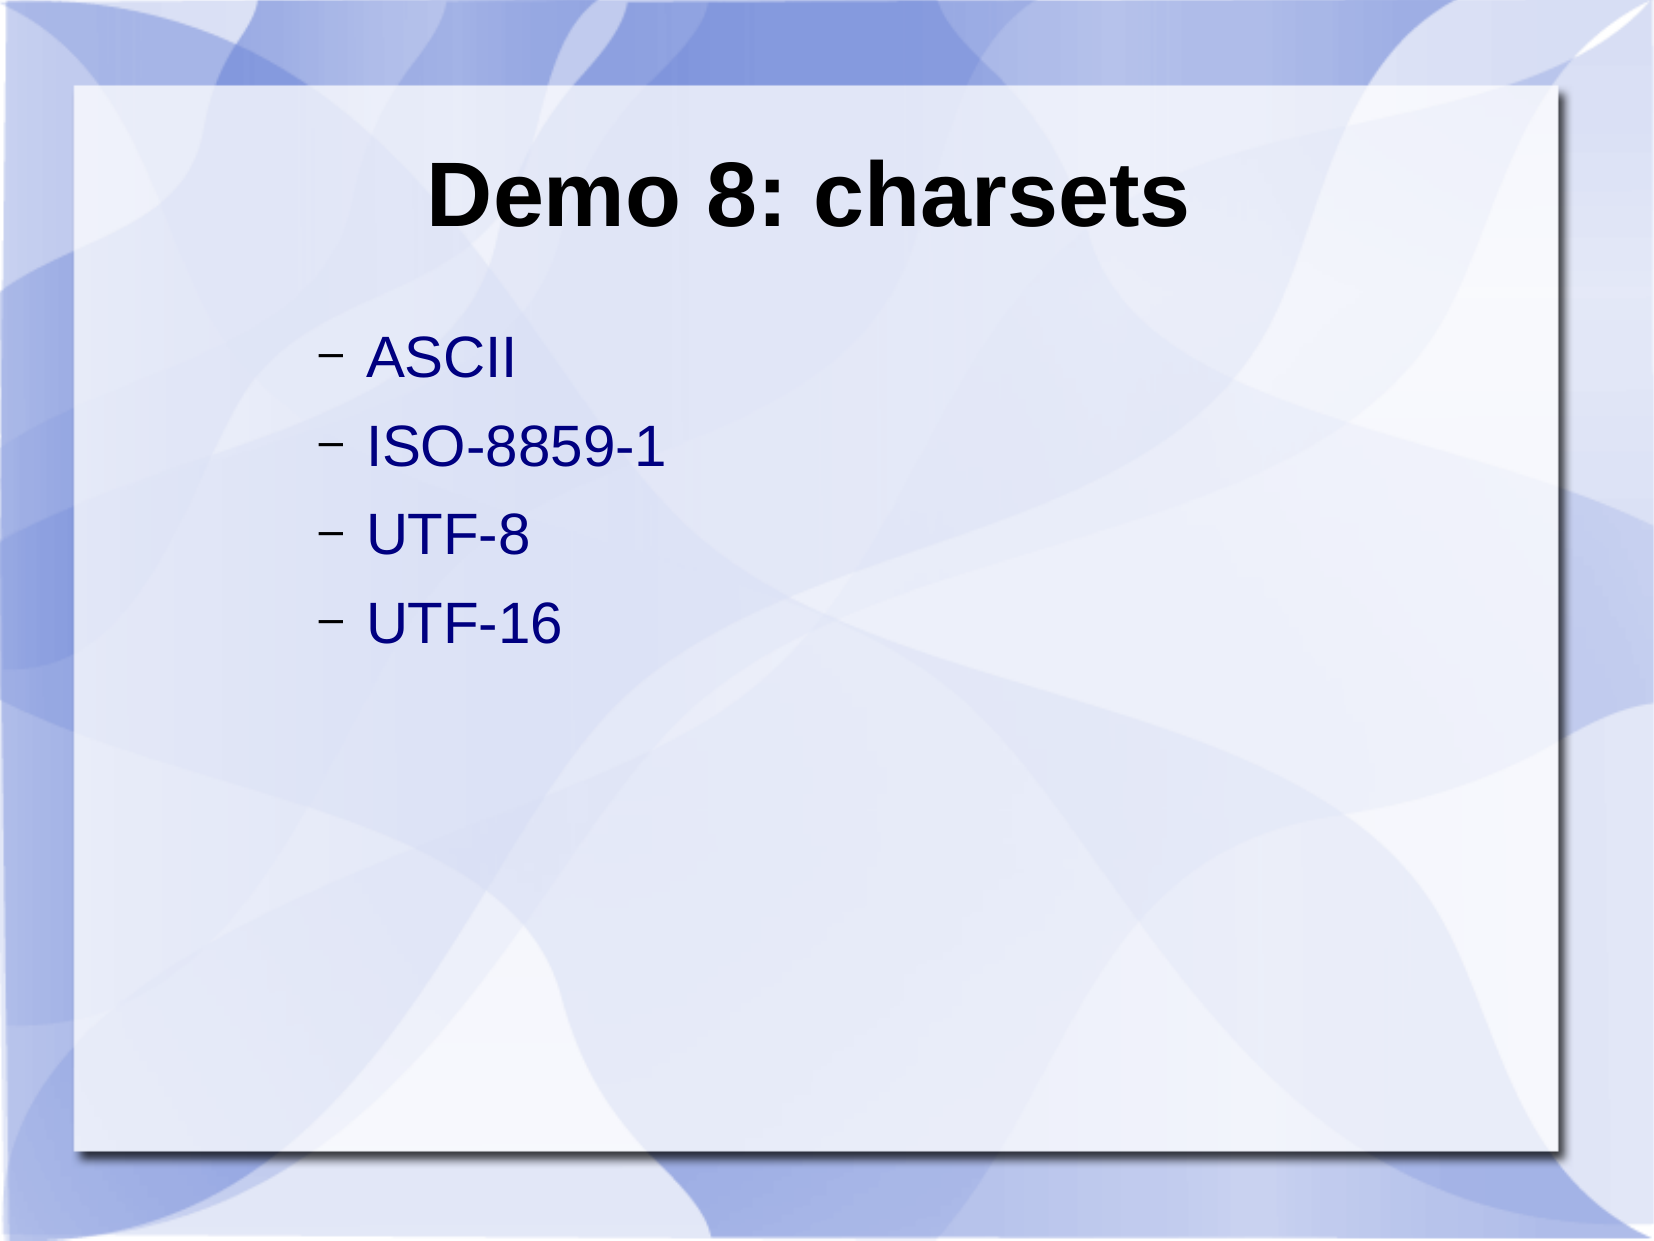

# Demo 8: charsets
ASCII
ISO-8859-1
UTF-8
UTF-16